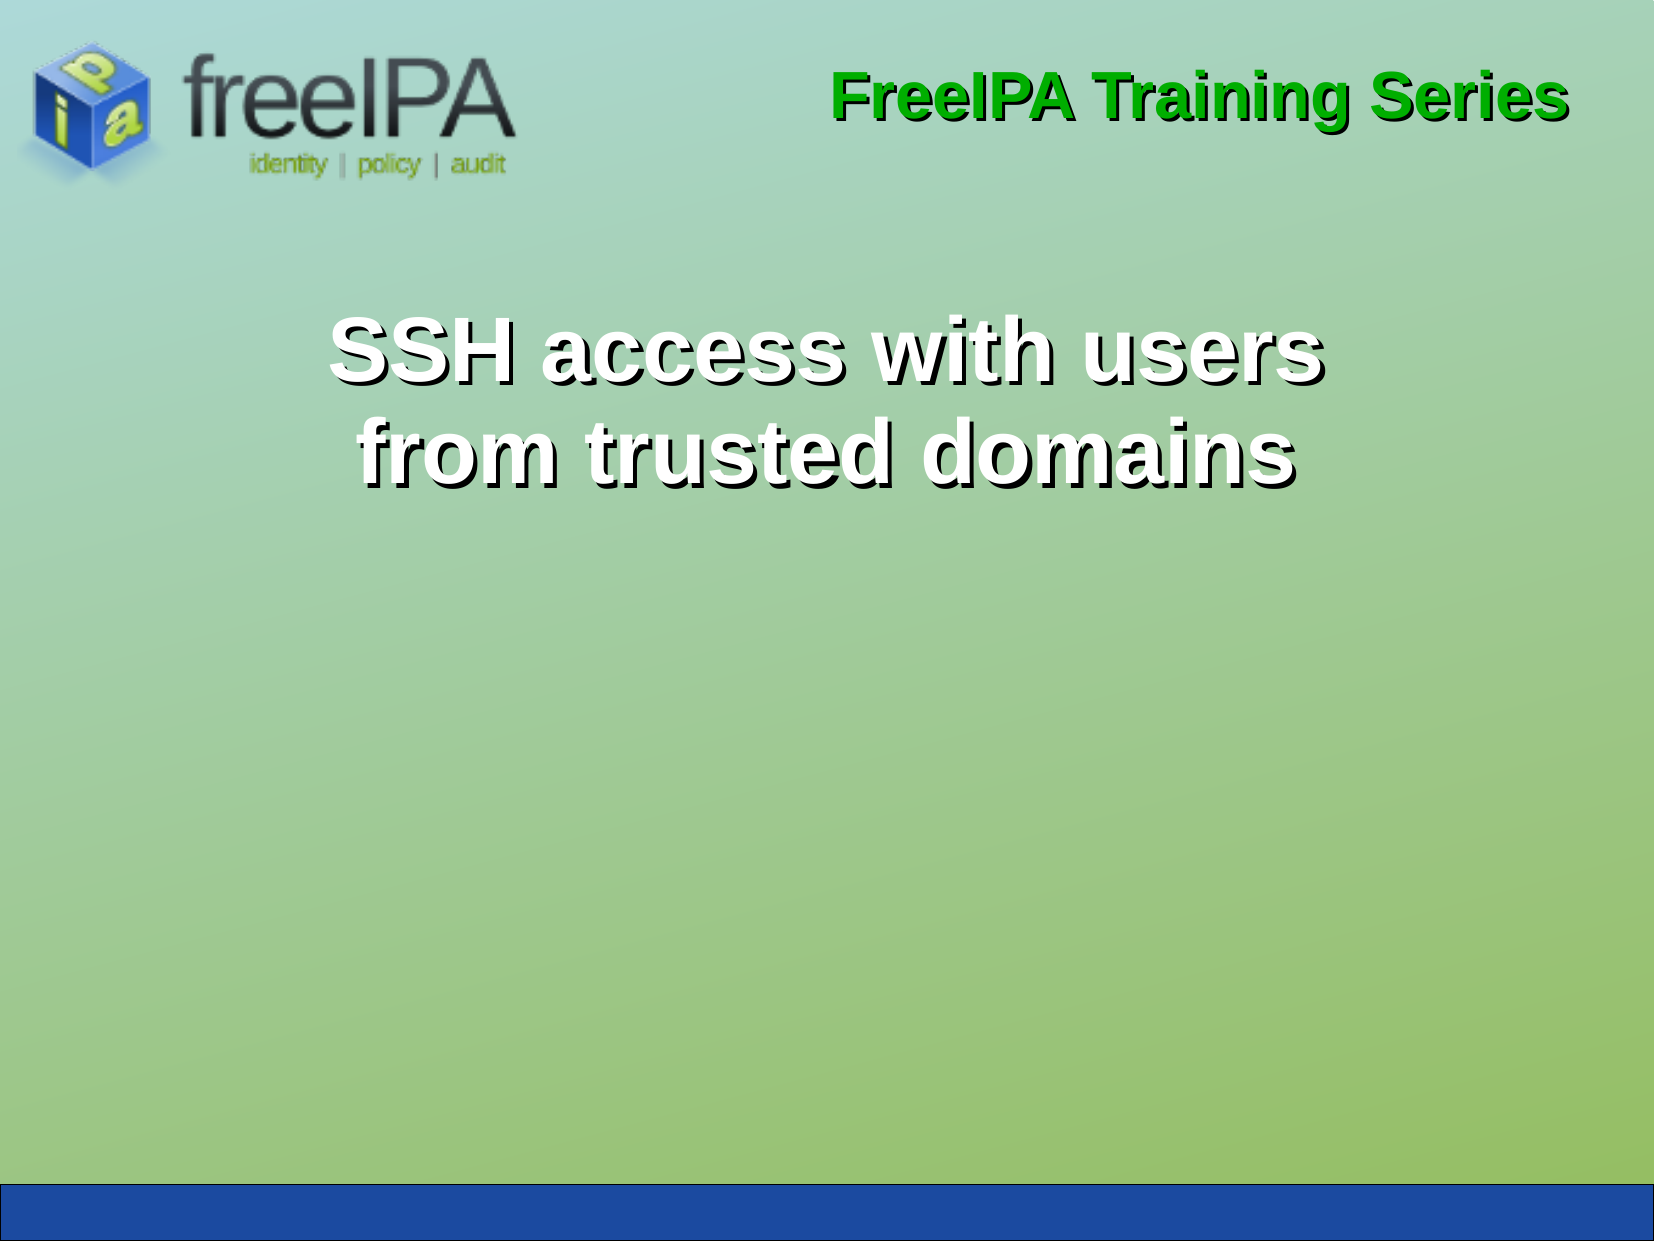

# SSH access with users from trusted domains